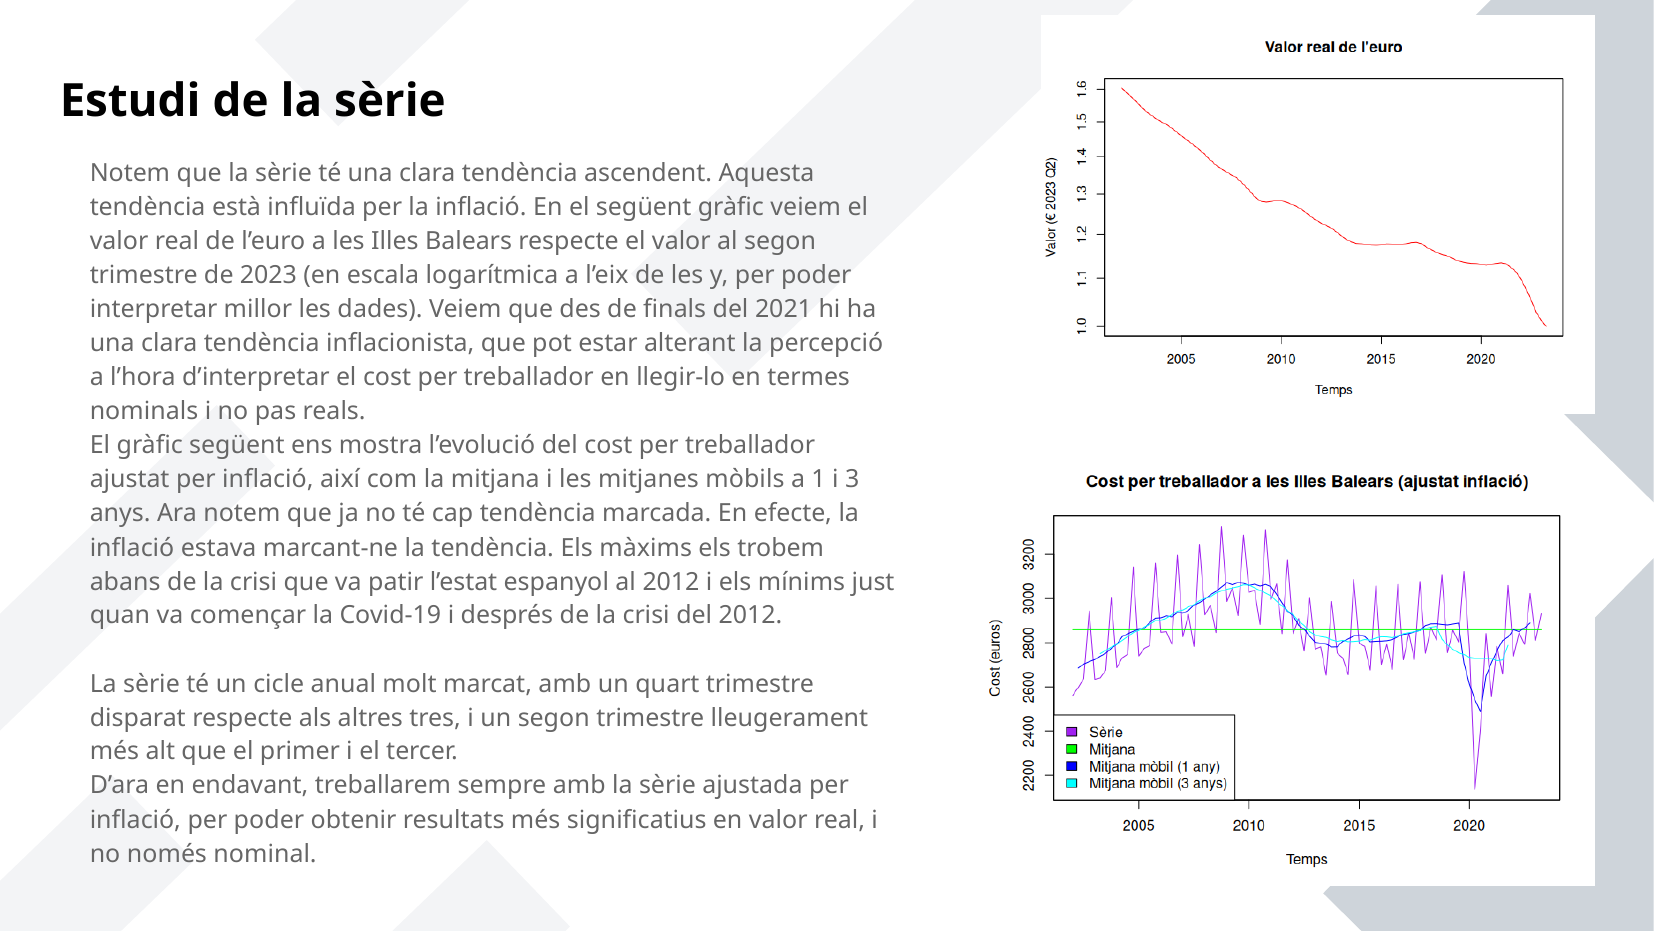

Estudi de la sèrie
Notem que la sèrie té una clara tendència ascendent. Aquesta tendència està influïda per la inflació. En el següent gràfic veiem el valor real de l’euro a les Illes Balears respecte el valor al segon trimestre de 2023 (en escala logarítmica a l’eix de les y, per poder interpretar millor les dades). Veiem que des de finals del 2021 hi ha una clara tendència inflacionista, que pot estar alterant la percepció a l’hora d’interpretar el cost per treballador en llegir-lo en termes nominals i no pas reals.
El gràfic següent ens mostra l’evolució del cost per treballador ajustat per inflació, així com la mitjana i les mitjanes mòbils a 1 i 3 anys. Ara notem que ja no té cap tendència marcada. En efecte, la inflació estava marcant-ne la tendència. Els màxims els trobem abans de la crisi que va patir l’estat espanyol al 2012 i els mínims just quan va començar la Covid-19 i després de la crisi del 2012.
La sèrie té un cicle anual molt marcat, amb un quart trimestre disparat respecte als altres tres, i un segon trimestre lleugerament més alt que el primer i el tercer.
D’ara en endavant, treballarem sempre amb la sèrie ajustada per inflació, per poder obtenir resultats més significatius en valor real, i no només nominal.